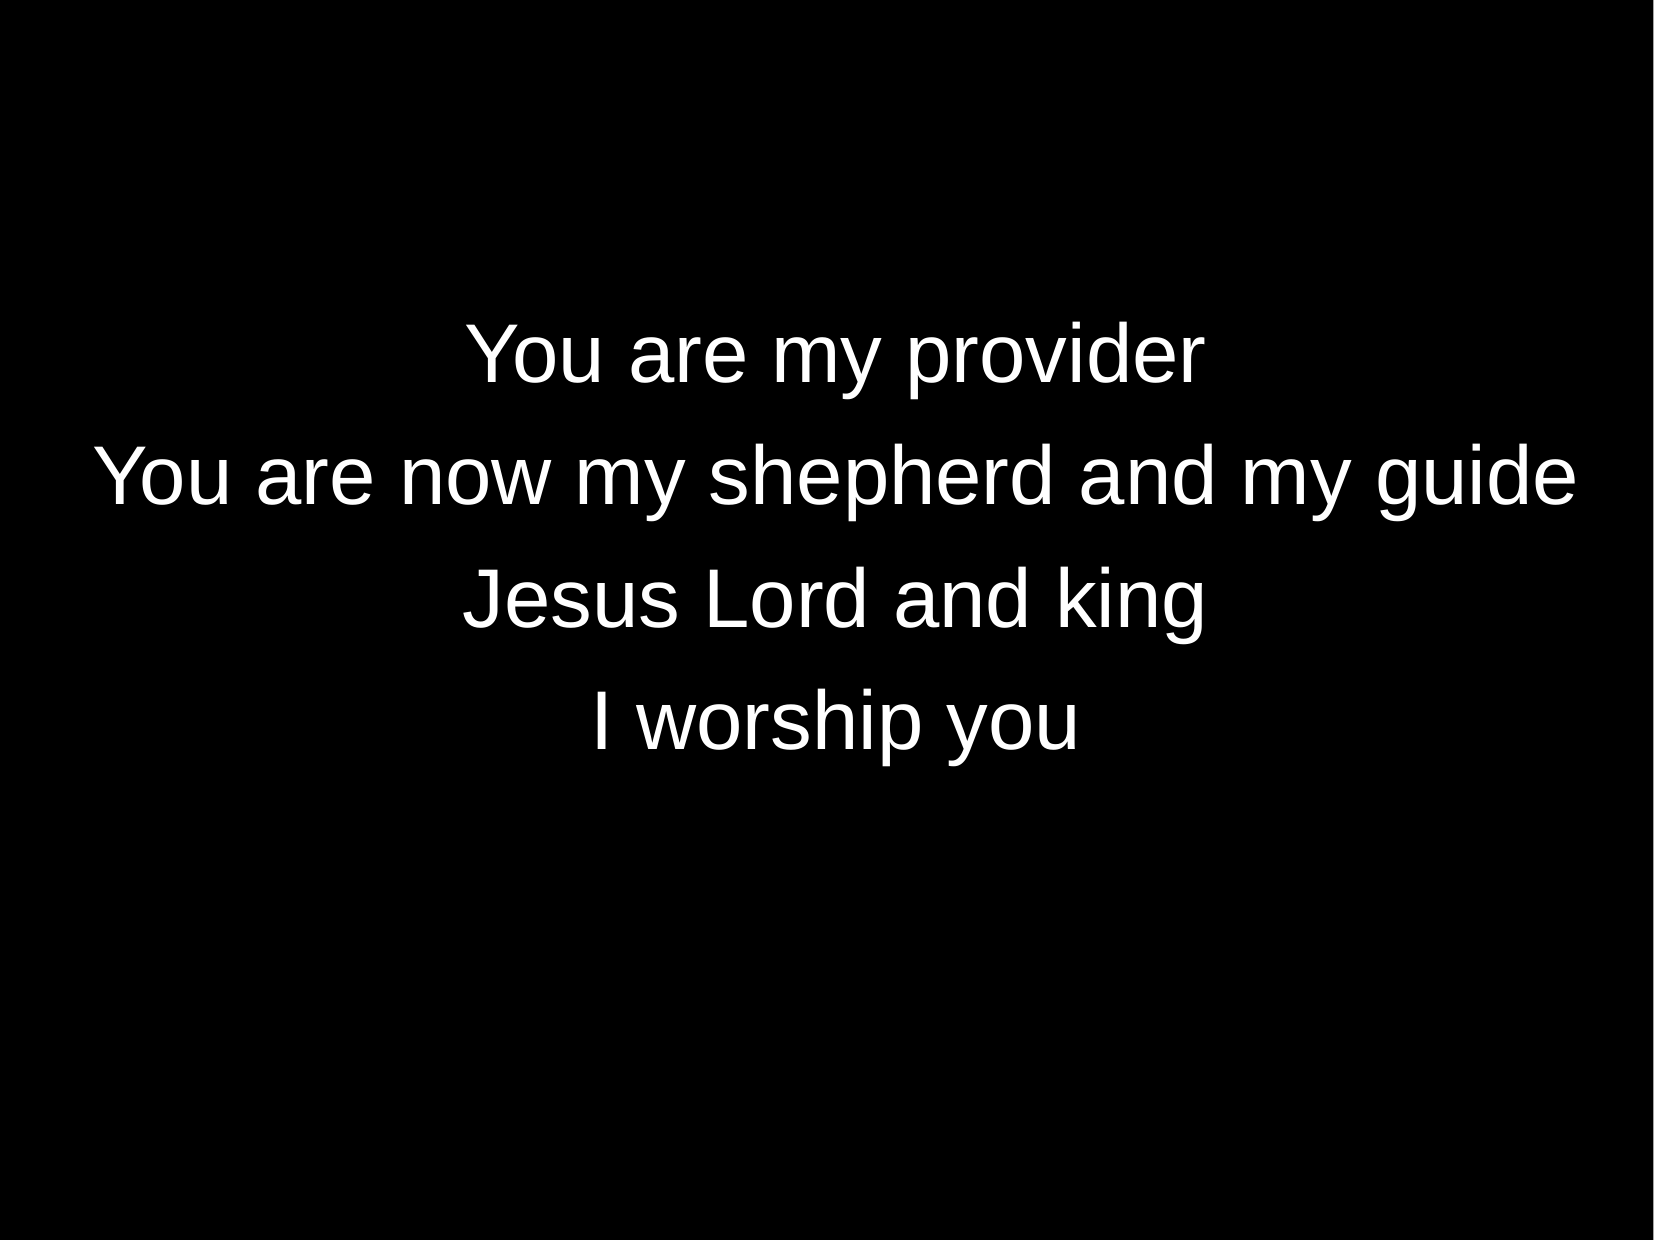

#
You are my provider
You are now my shepherd and my guide
Jesus Lord and king
I worship you